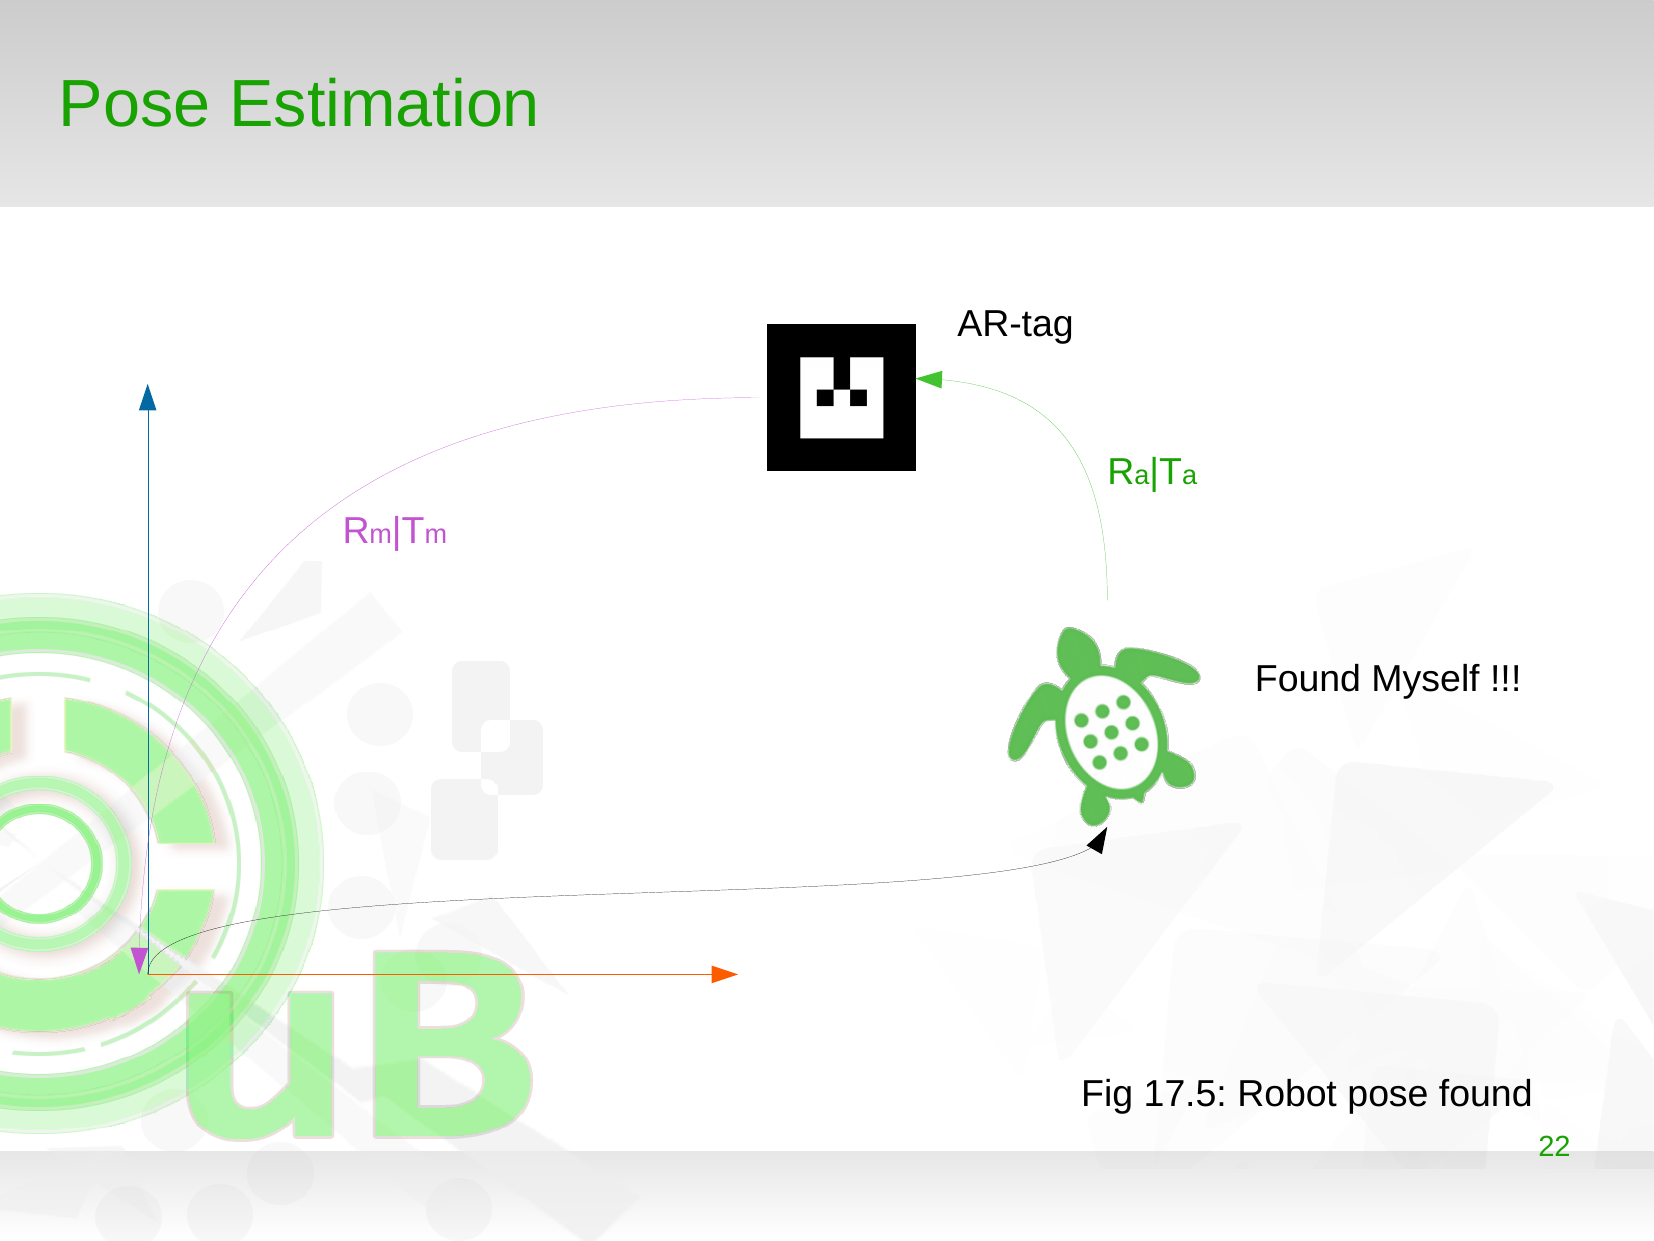

# Pose Estimation
AR-tag
Ra|Ta
Rm|Tm
Found Myself !!!
Fig 17.5: Robot pose found
22